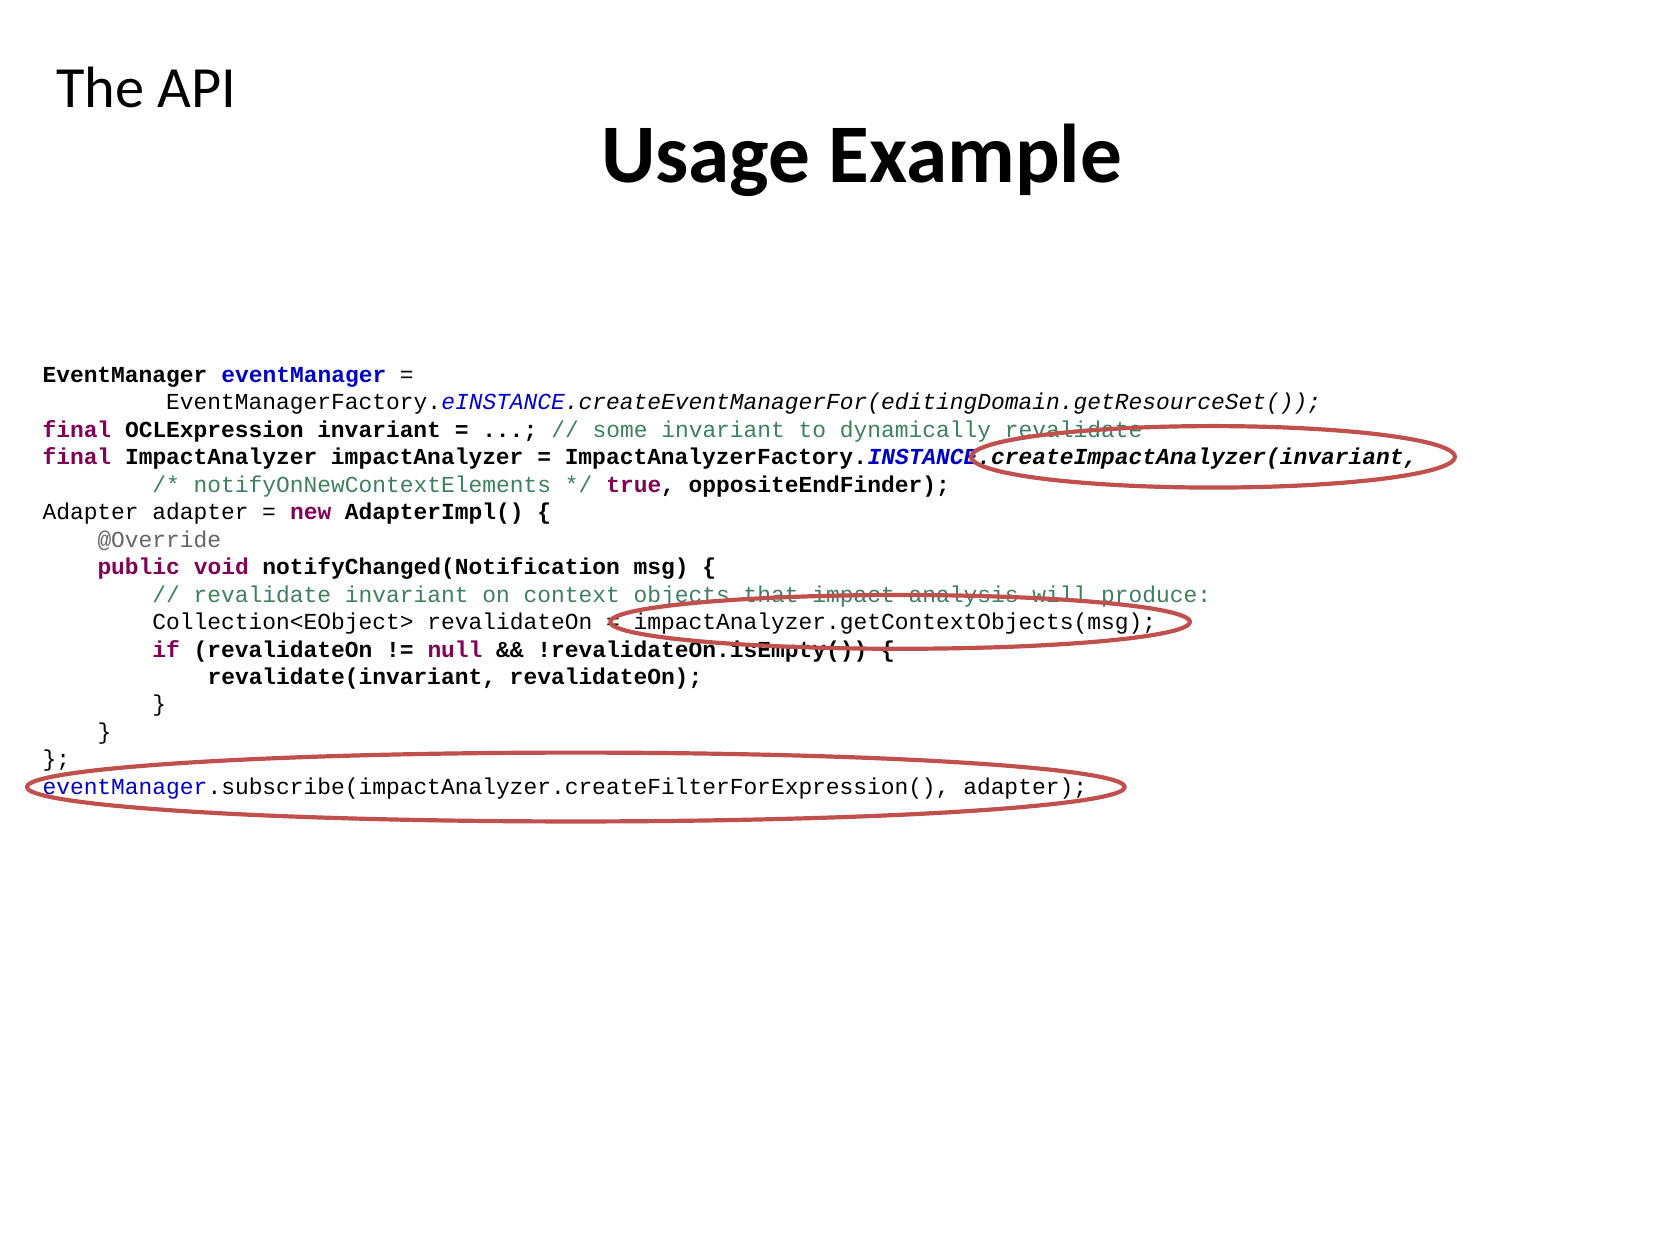

The API
Usage Example
EventManager eventManager =
 EventManagerFactory.eINSTANCE.createEventManagerFor(editingDomain.getResourceSet());
final OCLExpression invariant = ...; // some invariant to dynamically revalidate
final ImpactAnalyzer impactAnalyzer = ImpactAnalyzerFactory.INSTANCE.createImpactAnalyzer(invariant,
 /* notifyOnNewContextElements */ true, oppositeEndFinder);
Adapter adapter = new AdapterImpl() {
 @Override
 public void notifyChanged(Notification msg) {
 // revalidate invariant on context objects that impact analysis will produce:
 Collection<EObject> revalidateOn = impactAnalyzer.getContextObjects(msg);
 if (revalidateOn != null && !revalidateOn.isEmpty()) {
 revalidate(invariant, revalidateOn);
 }
 }
};
eventManager.subscribe(impactAnalyzer.createFilterForExpression(), adapter);